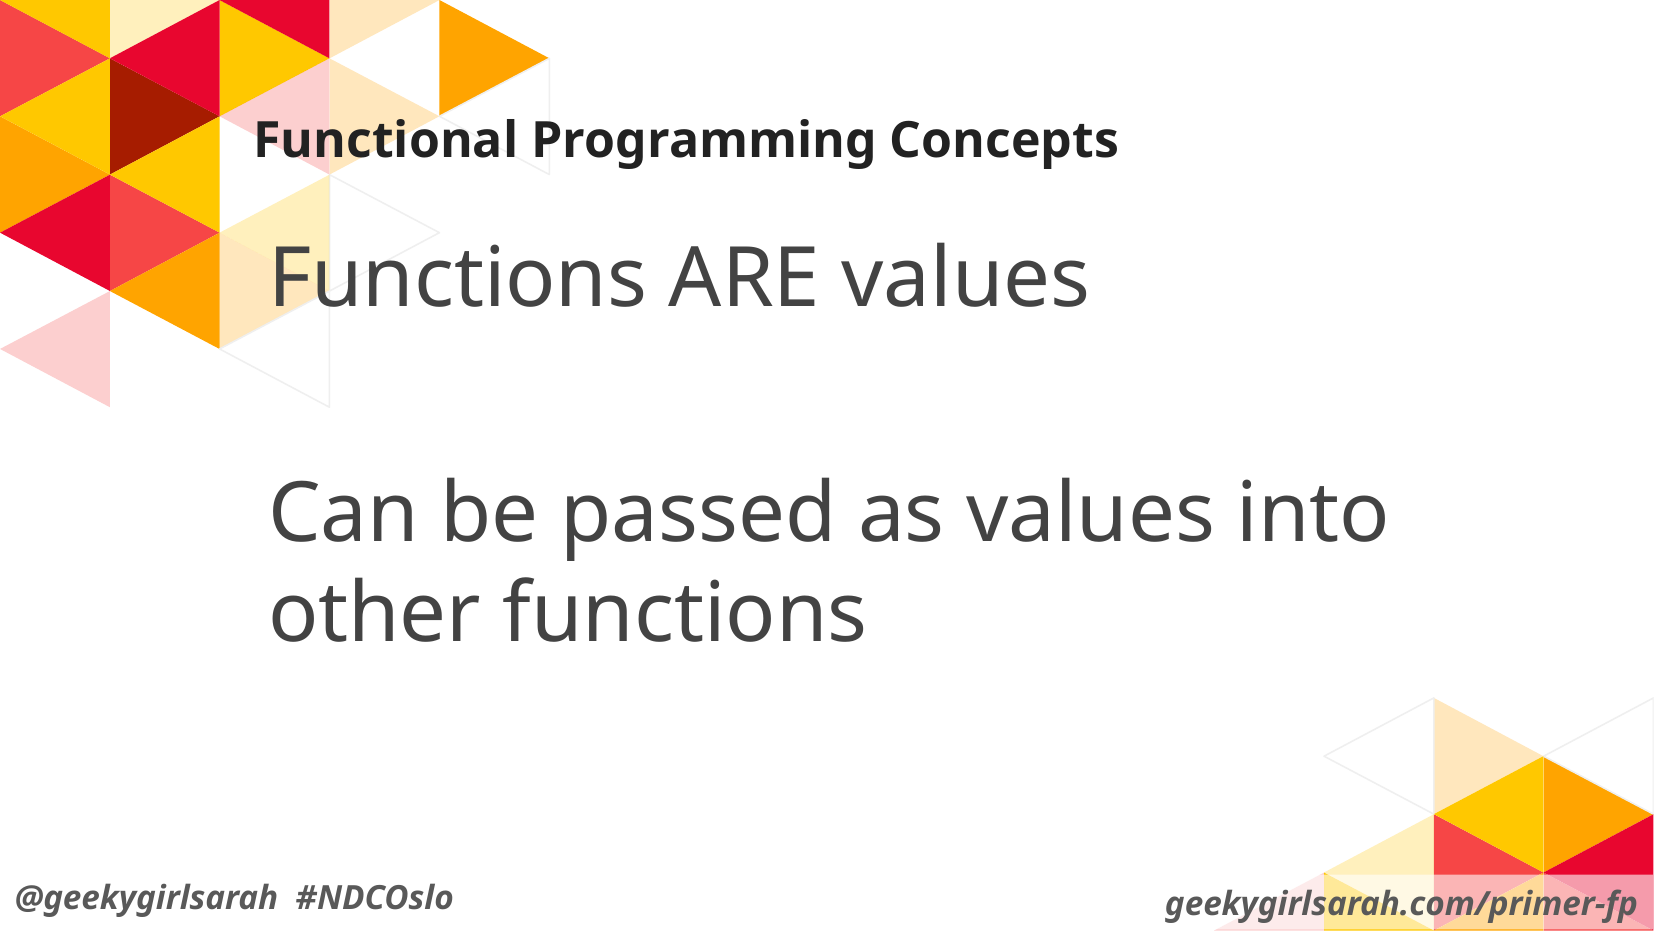

# Functional Programming Concepts
Functions ARE values
Can be passed as values into other functions